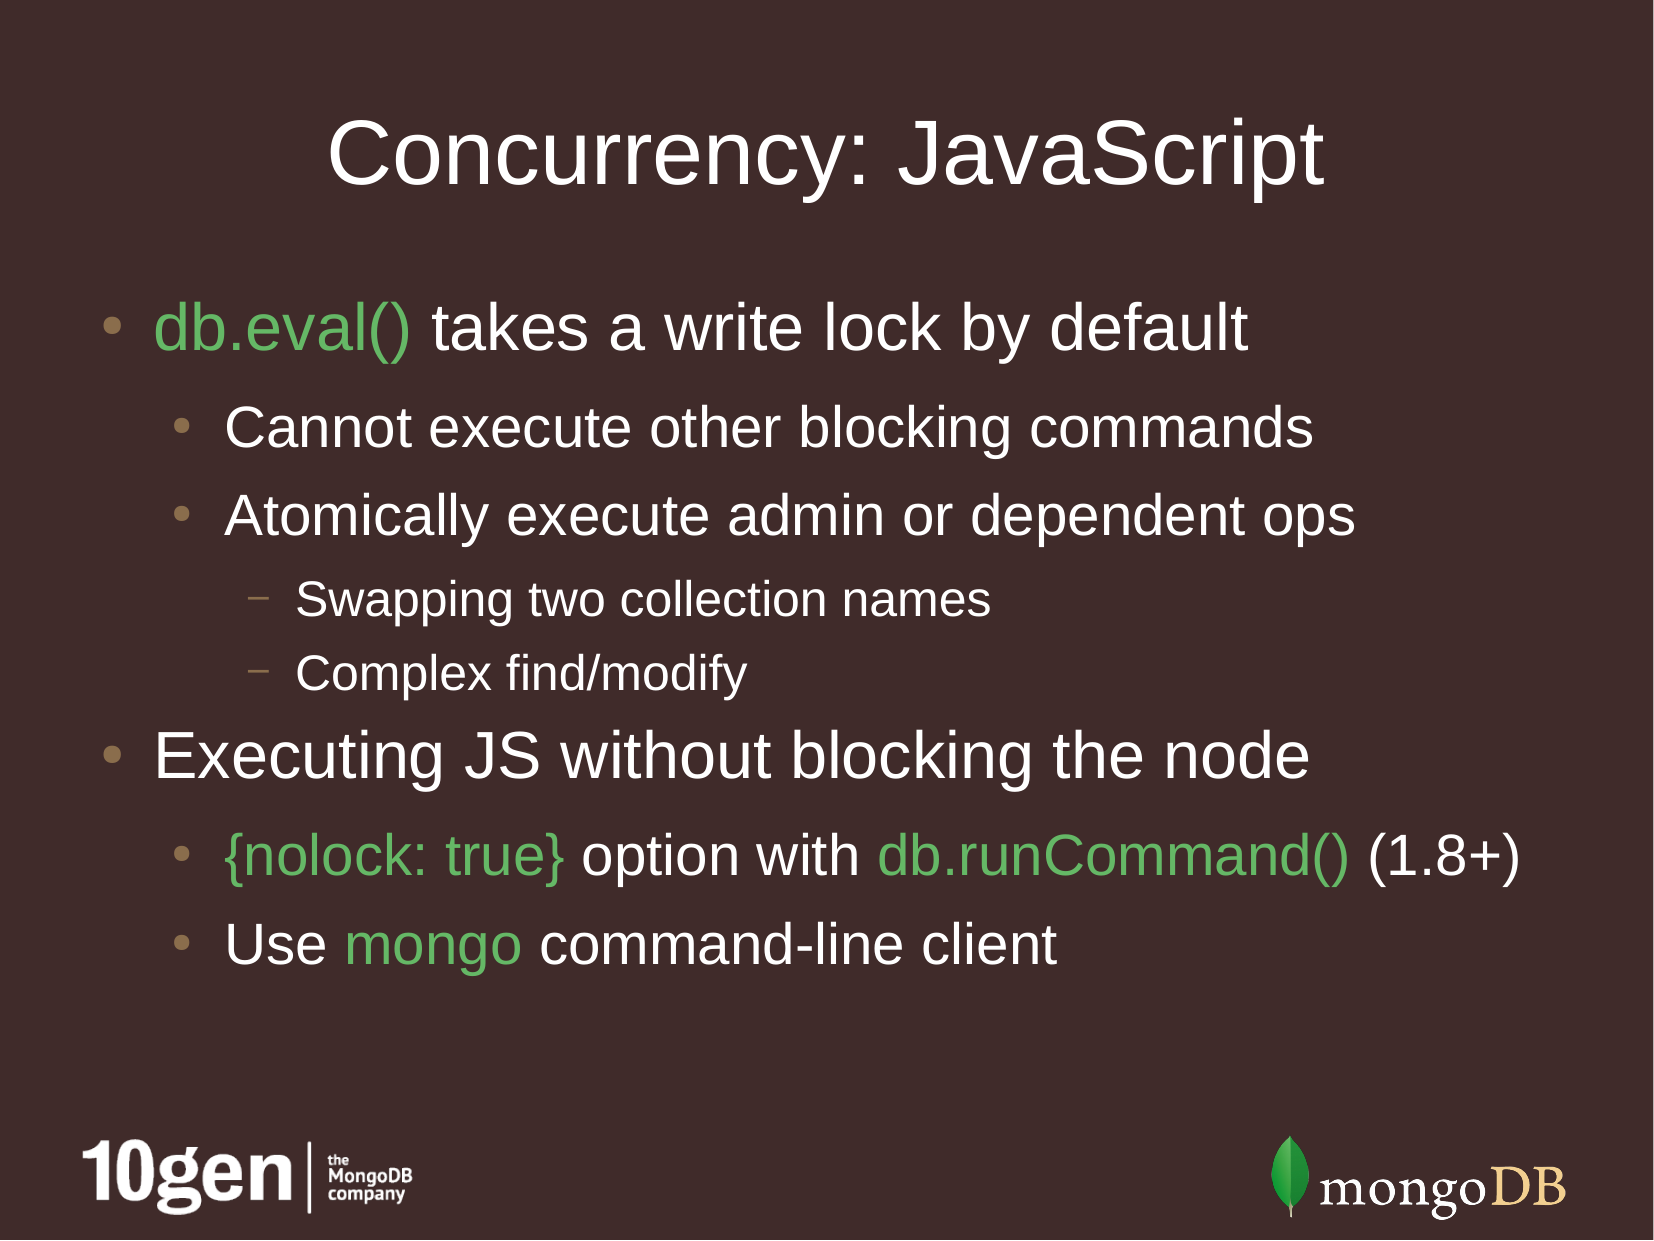

# Concurrency: JavaScript
db.eval() takes a write lock by default
Cannot execute other blocking commands
Atomically execute admin or dependent ops
Swapping two collection names
Complex find/modify
Executing JS without blocking the node
{nolock: true} option with db.runCommand() (1.8+)
Use mongo command-line client